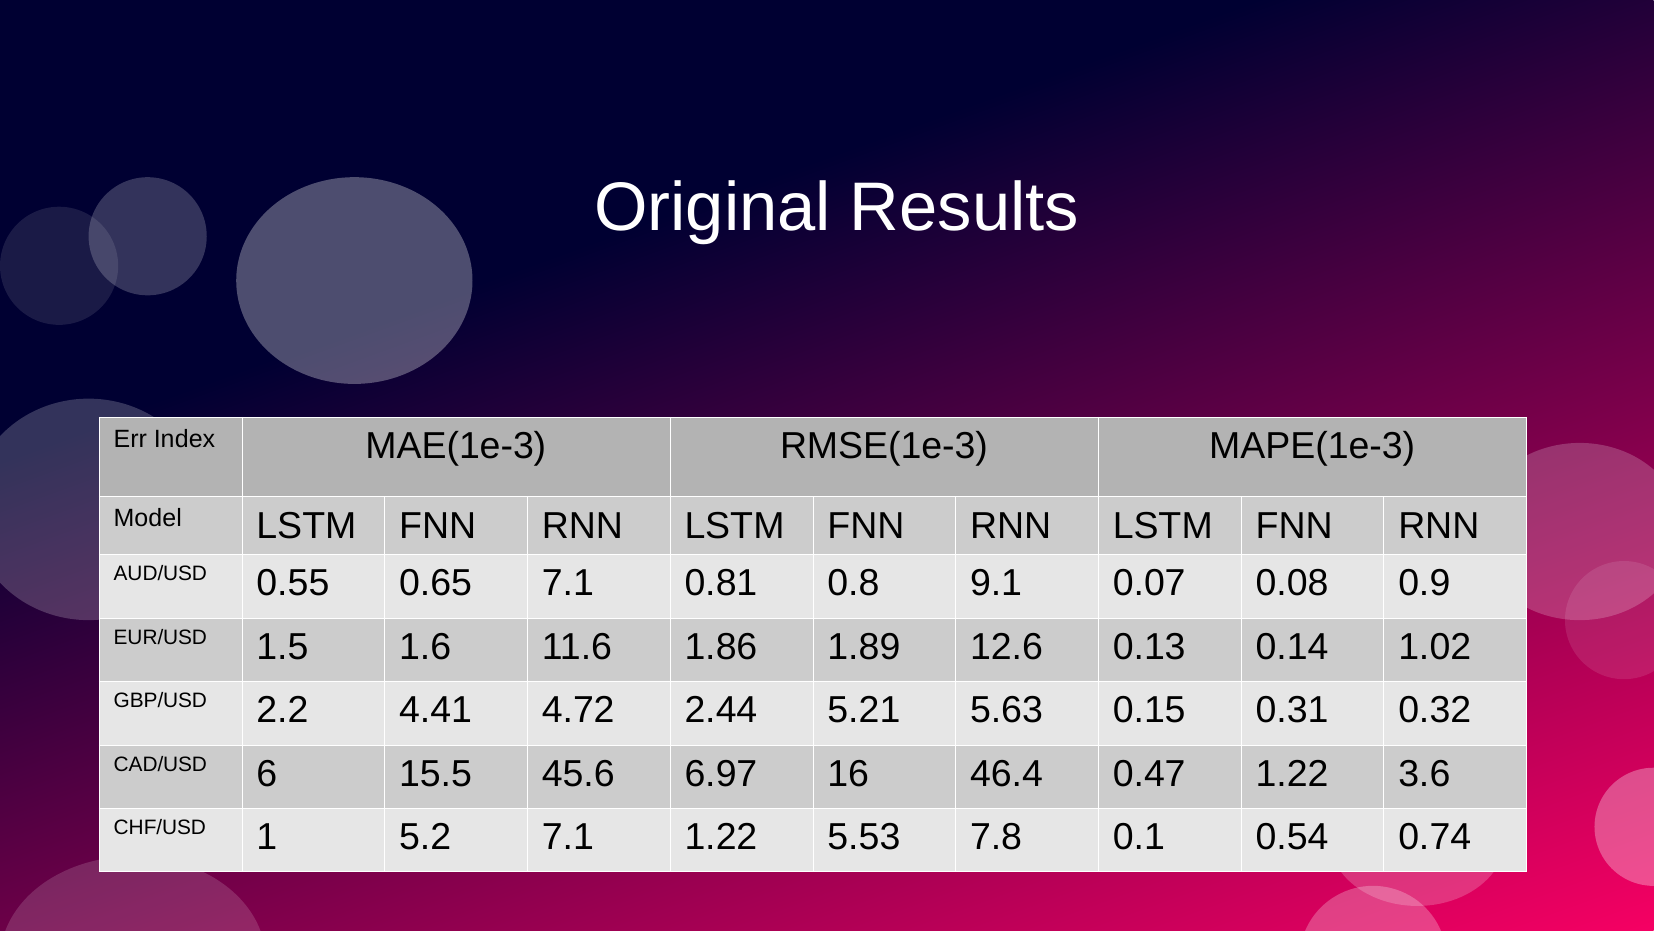

# Original Results
| Err Index | MAE(1e-3) | | | RMSE(1e-3) | | | MAPE(1e-3) | | |
| --- | --- | --- | --- | --- | --- | --- | --- | --- | --- |
| Model | LSTM | FNN | RNN | LSTM | FNN | RNN | LSTM | FNN | RNN |
| AUD/USD | 0.55 | 0.65 | 7.1 | 0.81 | 0.8 | 9.1 | 0.07 | 0.08 | 0.9 |
| EUR/USD | 1.5 | 1.6 | 11.6 | 1.86 | 1.89 | 12.6 | 0.13 | 0.14 | 1.02 |
| GBP/USD | 2.2 | 4.41 | 4.72 | 2.44 | 5.21 | 5.63 | 0.15 | 0.31 | 0.32 |
| CAD/USD | 6 | 15.5 | 45.6 | 6.97 | 16 | 46.4 | 0.47 | 1.22 | 3.6 |
| CHF/USD | 1 | 5.2 | 7.1 | 1.22 | 5.53 | 7.8 | 0.1 | 0.54 | 0.74 |